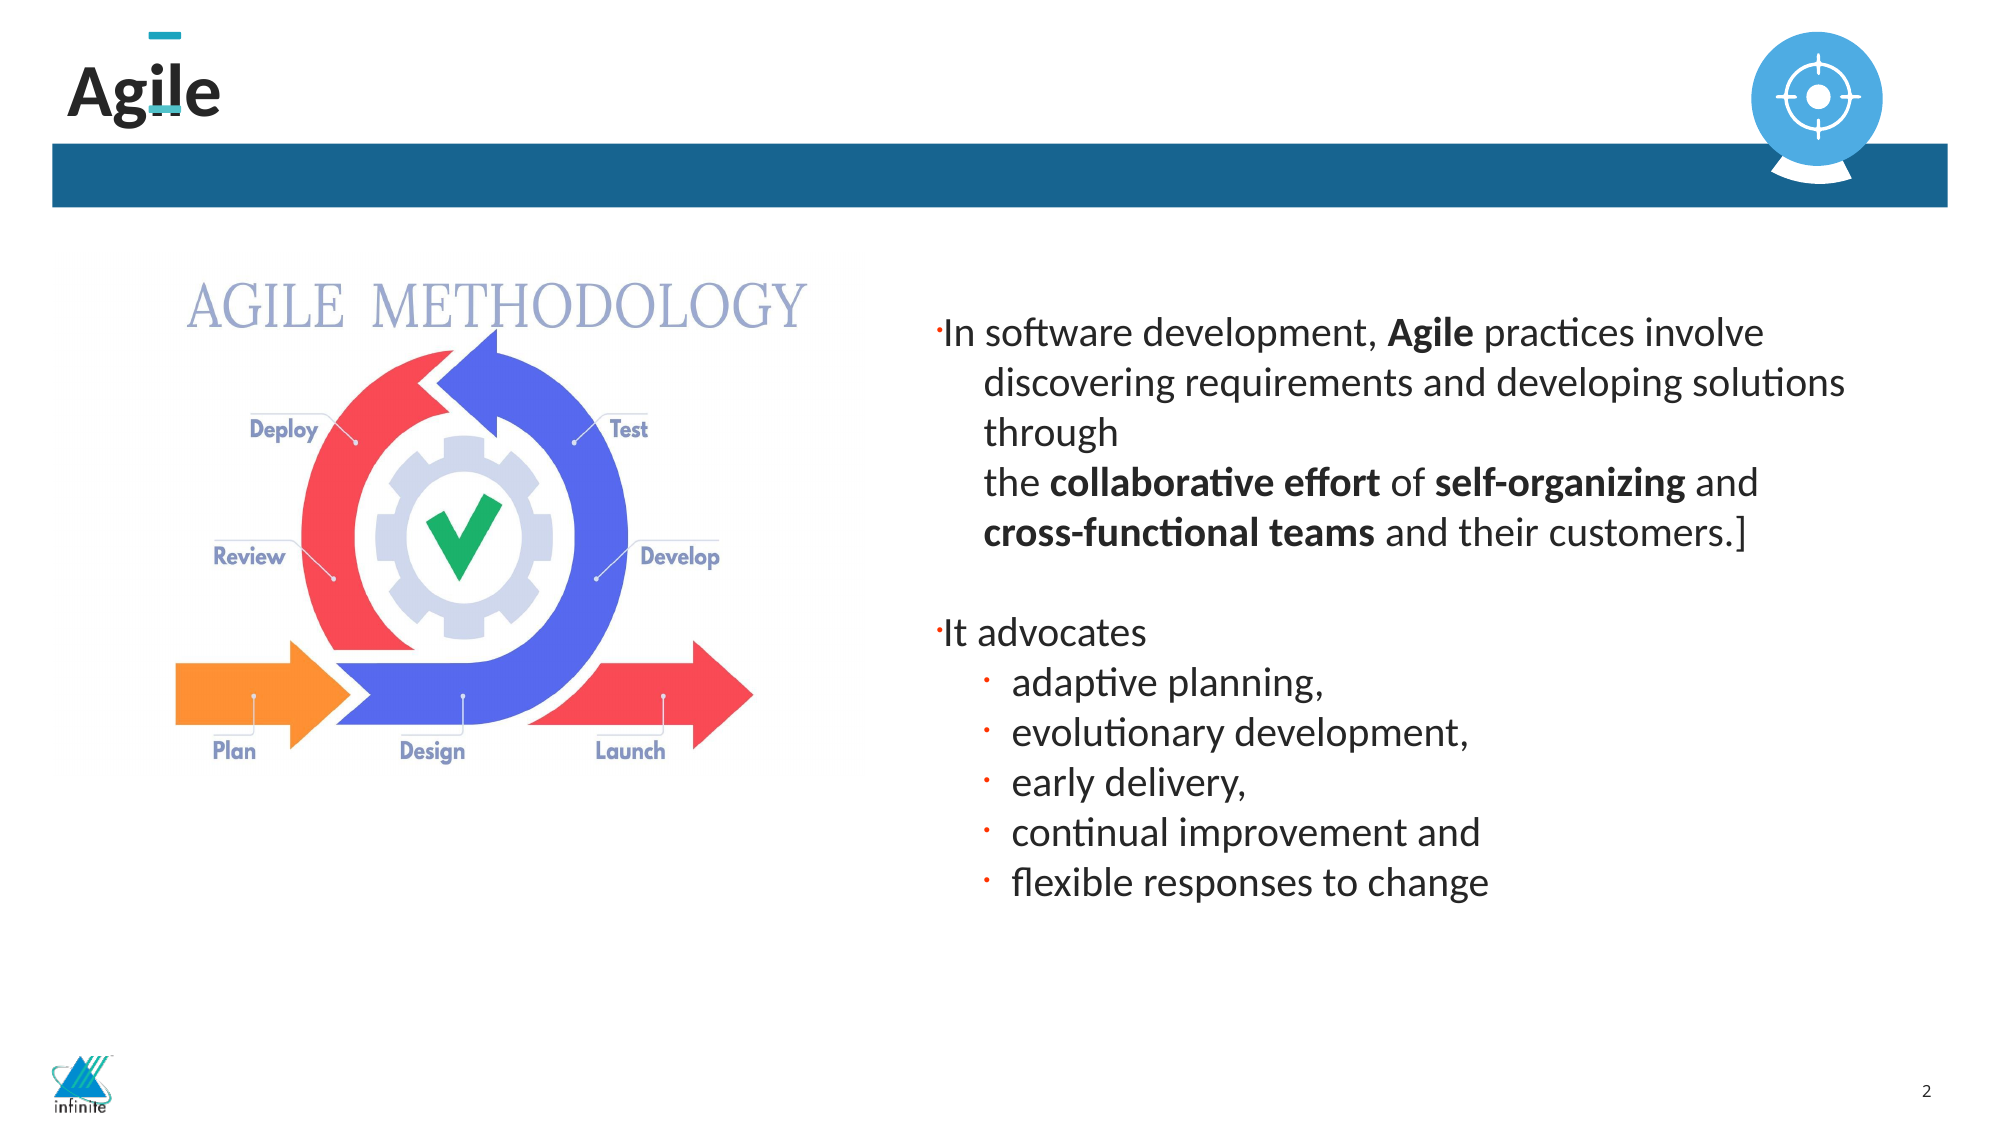

Agile
?
In software development, Agile practices involve
discovering requirements and developing solutions through
the collaborative effort of self-organizing and cross-functional teams and their customers.]
It advocates
adaptive planning,
evolutionary development,
early delivery,
continual improvement and
flexible responses to change
MVP Phase